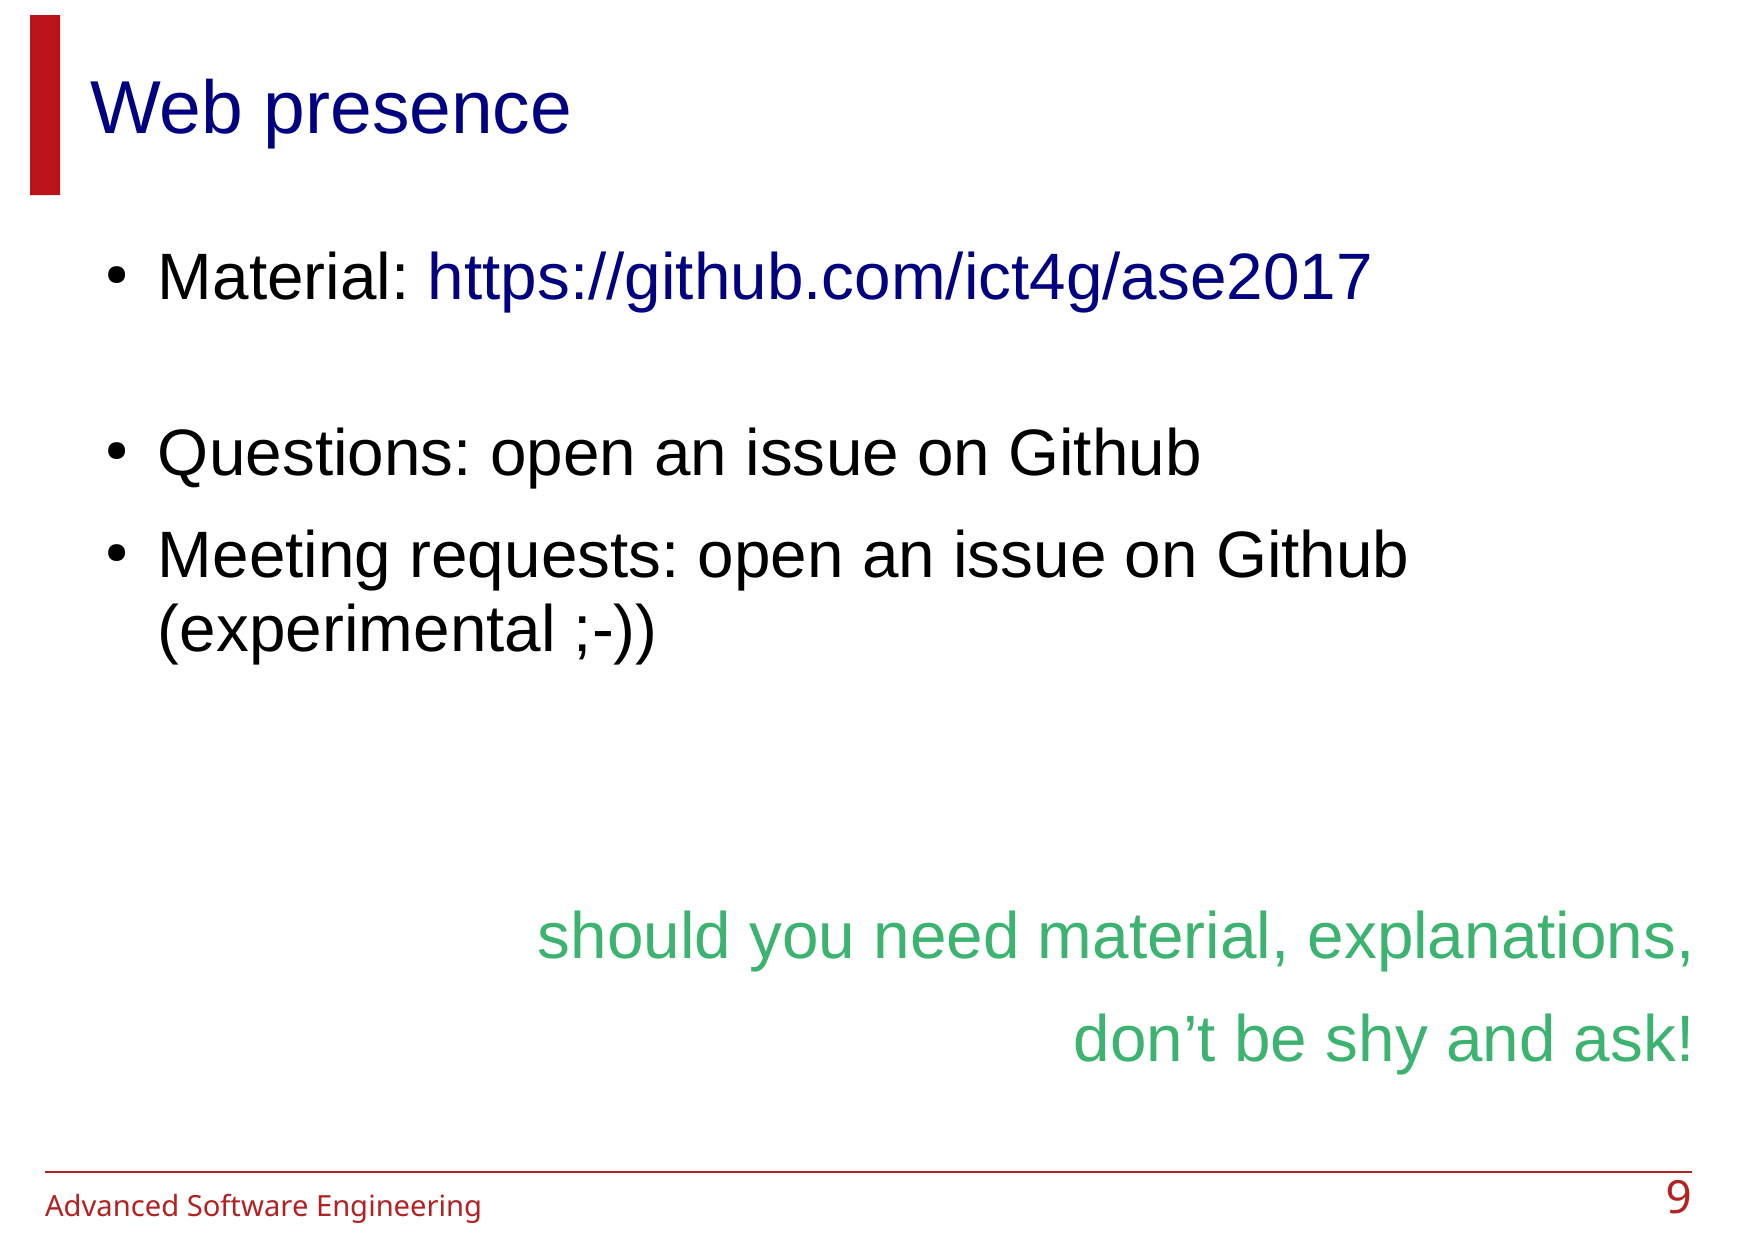

# Web presence
Material: https://github.com/ict4g/ase2017
Questions: open an issue on Github
Meeting requests: open an issue on Github (experimental ;-))
should you need material, explanations,
don’t be shy and ask!
9
Advanced Software Engineering